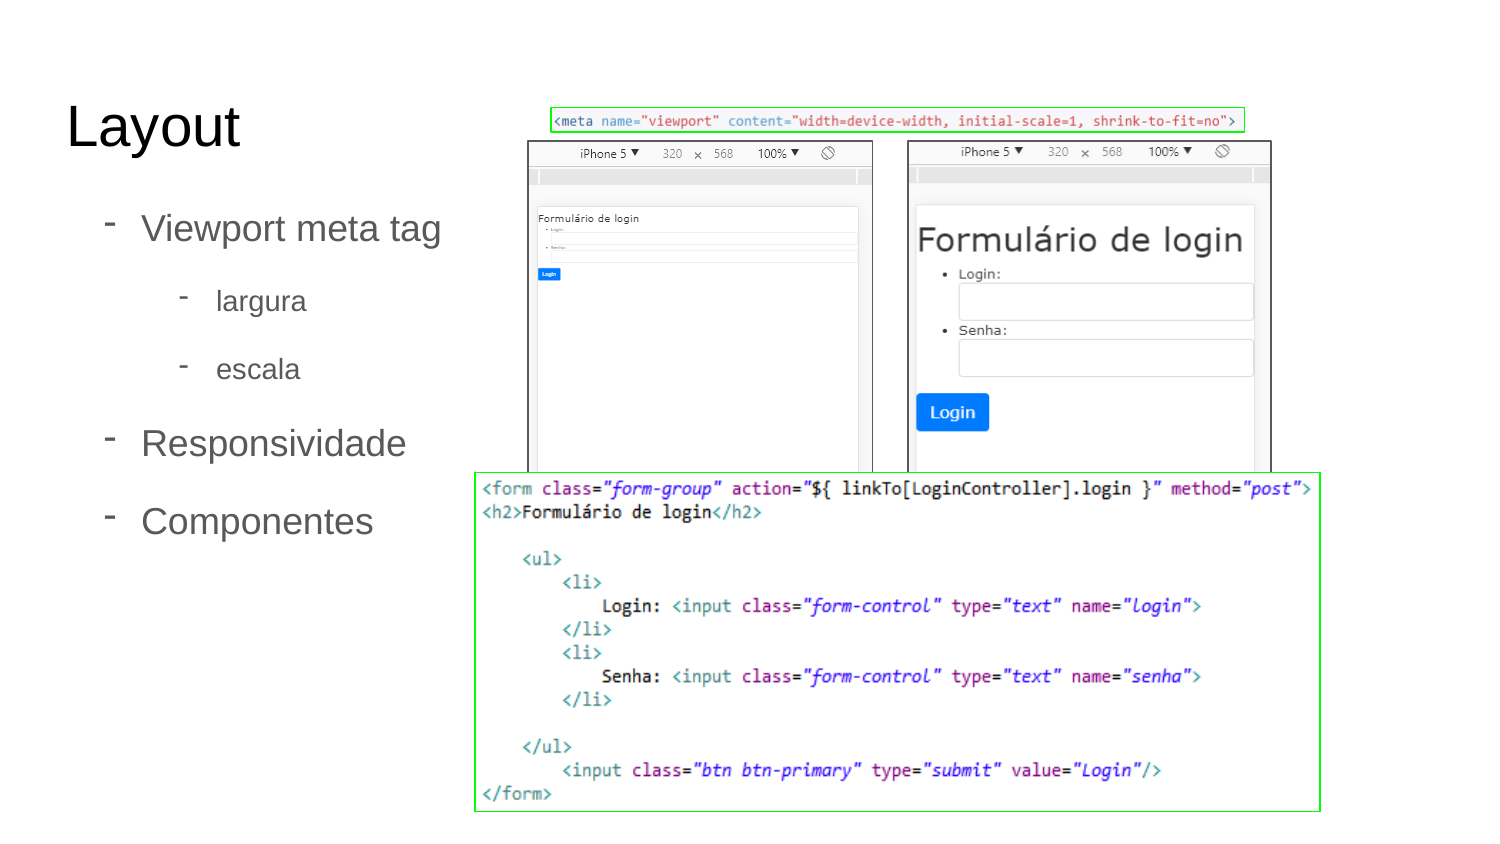

# Layout
Viewport meta tag
largura
escala
Responsividade
Componentes